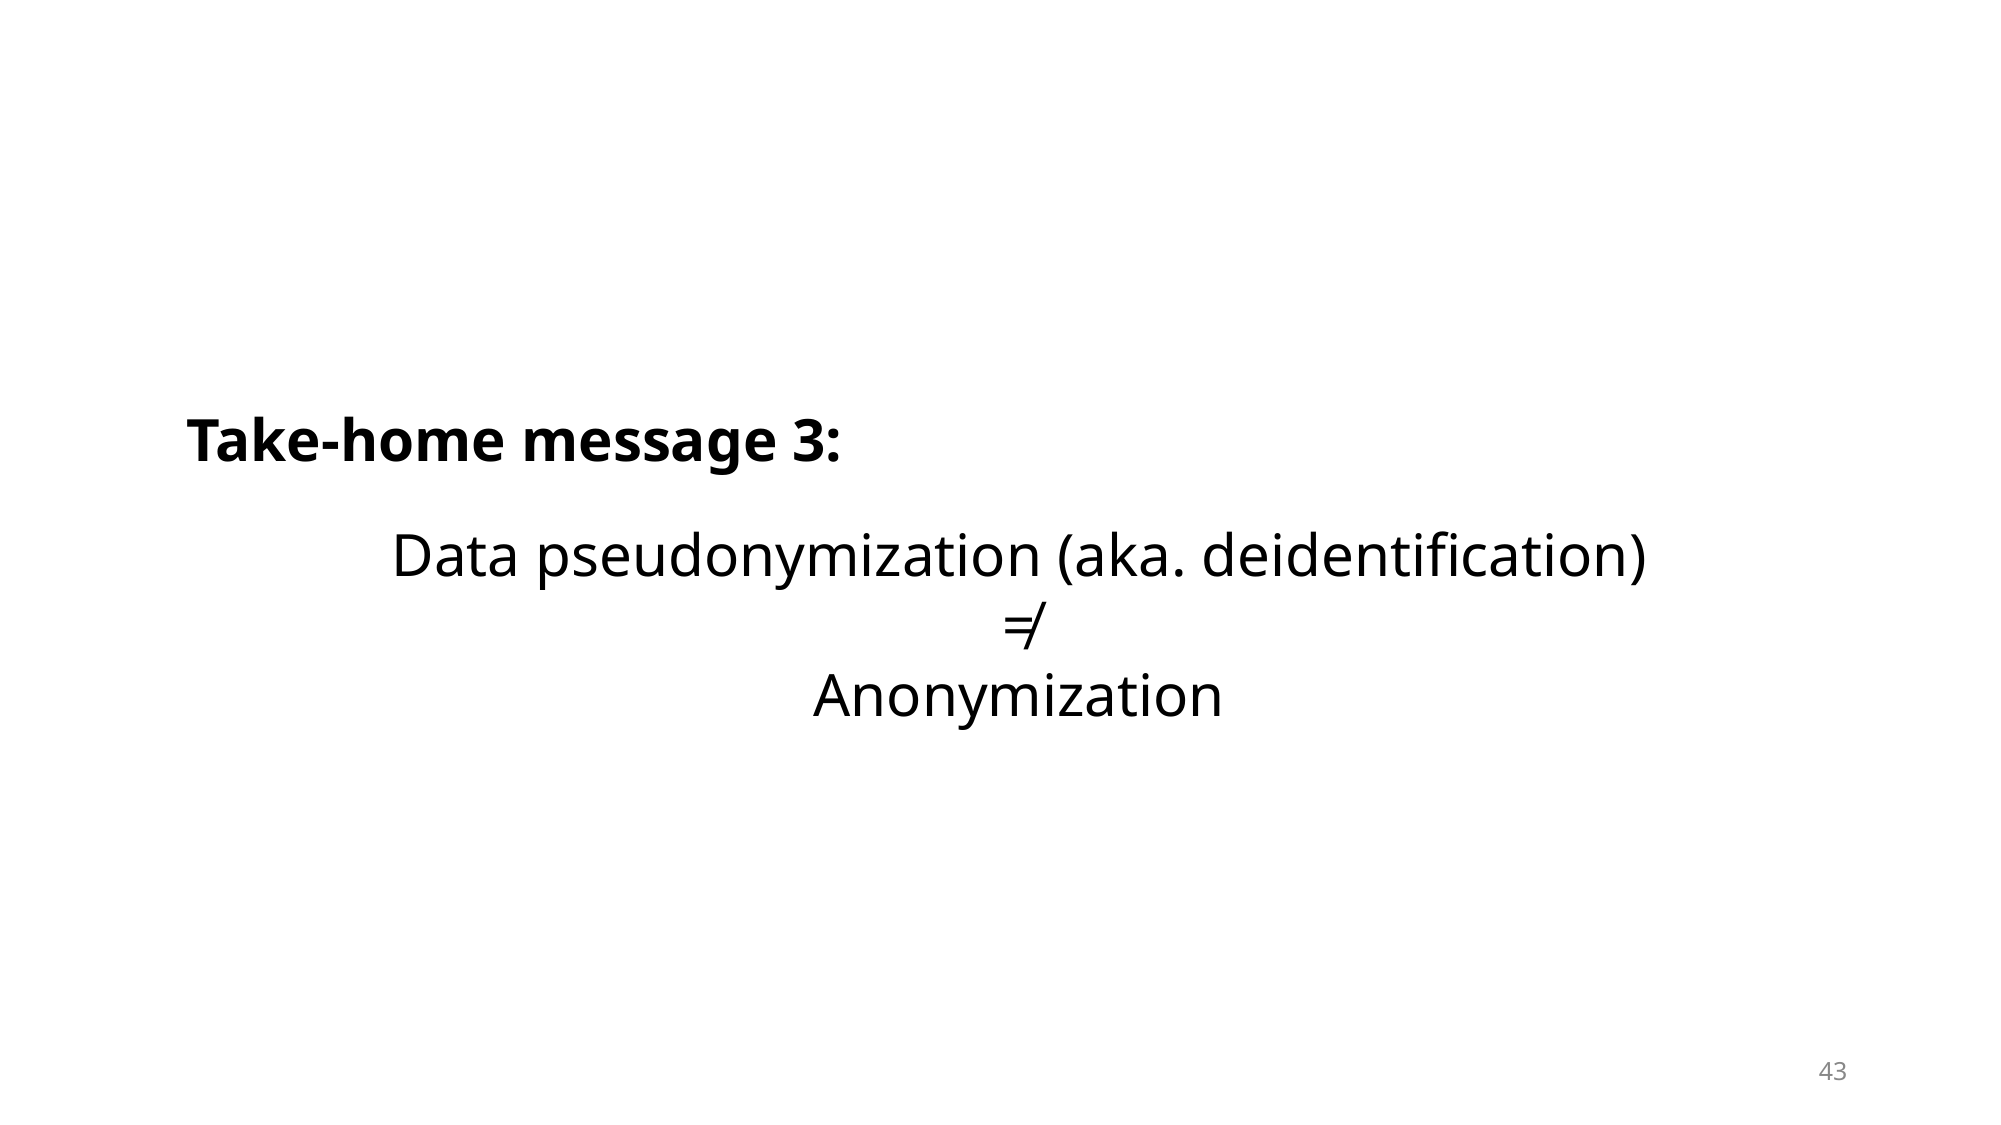

Take-home message 3:
Data pseudonymization (aka. deidentification)
 ≠
Anonymization